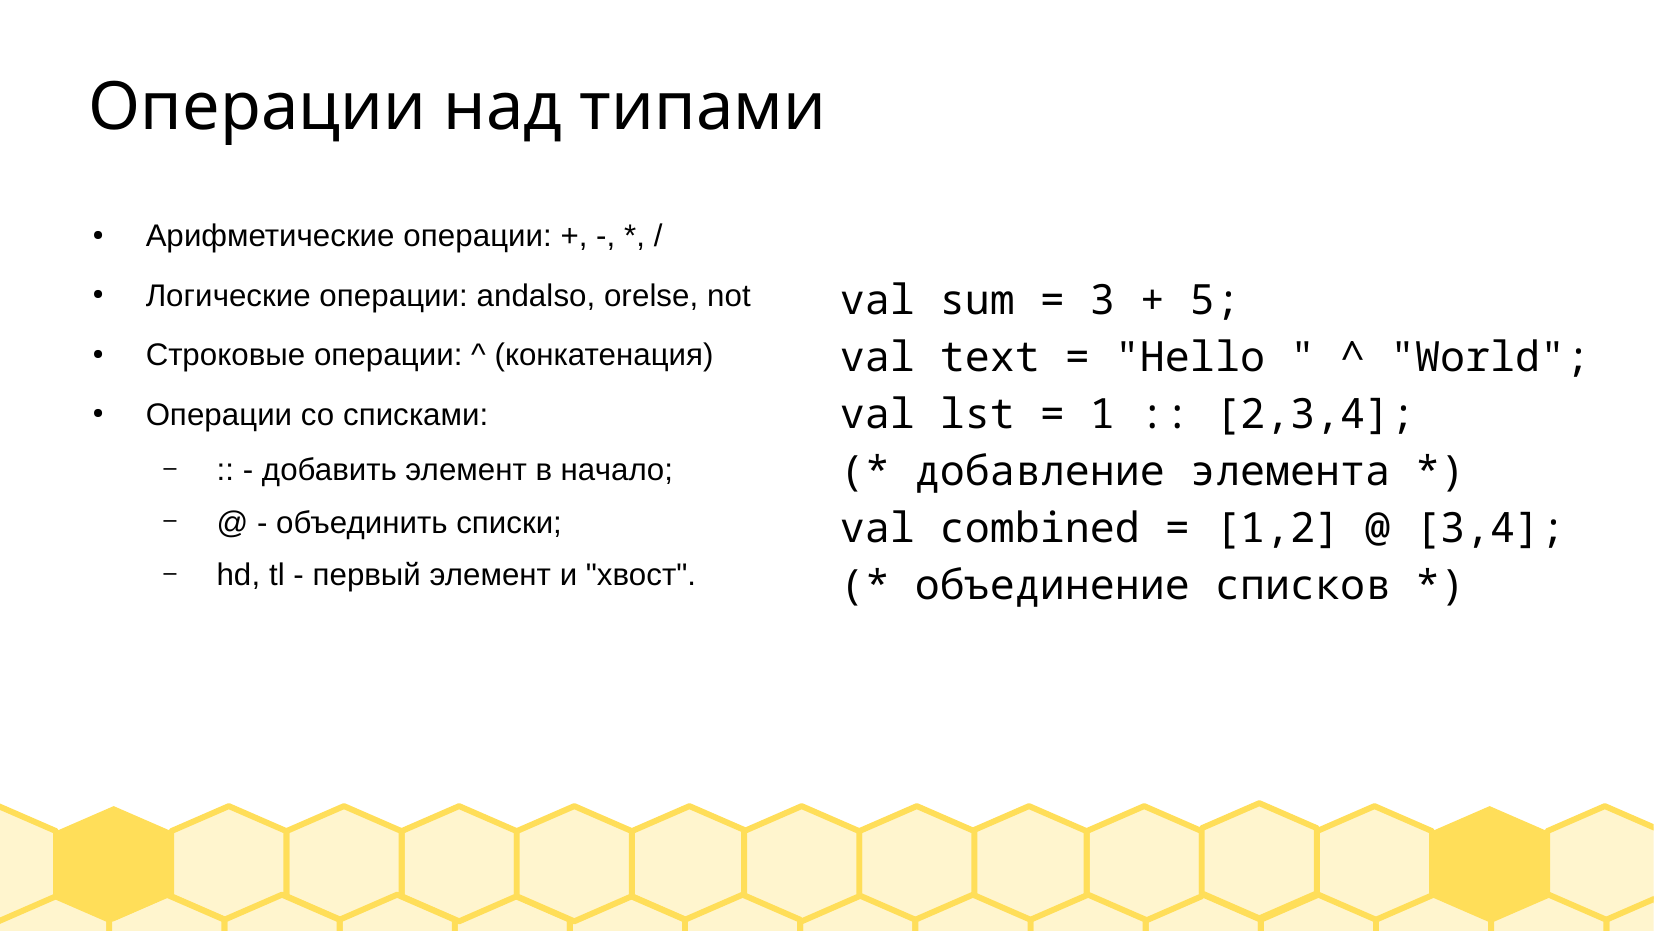

# Операции над типами
Арифметические операции: +, -, *, /
Логические операции: andalso, orelse, not
Строковые операции: ^ (конкатенация)
Операции со списками:
:: - добавить элемент в начало;
@ - объединить списки;
hd, tl - первый элемент и "хвост".
val sum = 3 + 5;
val text = "Hello " ^ "World";
val lst = 1 :: [2,3,4]; (* добавление элемента *)
val combined = [1,2] @ [3,4]; (* объединение списков *)